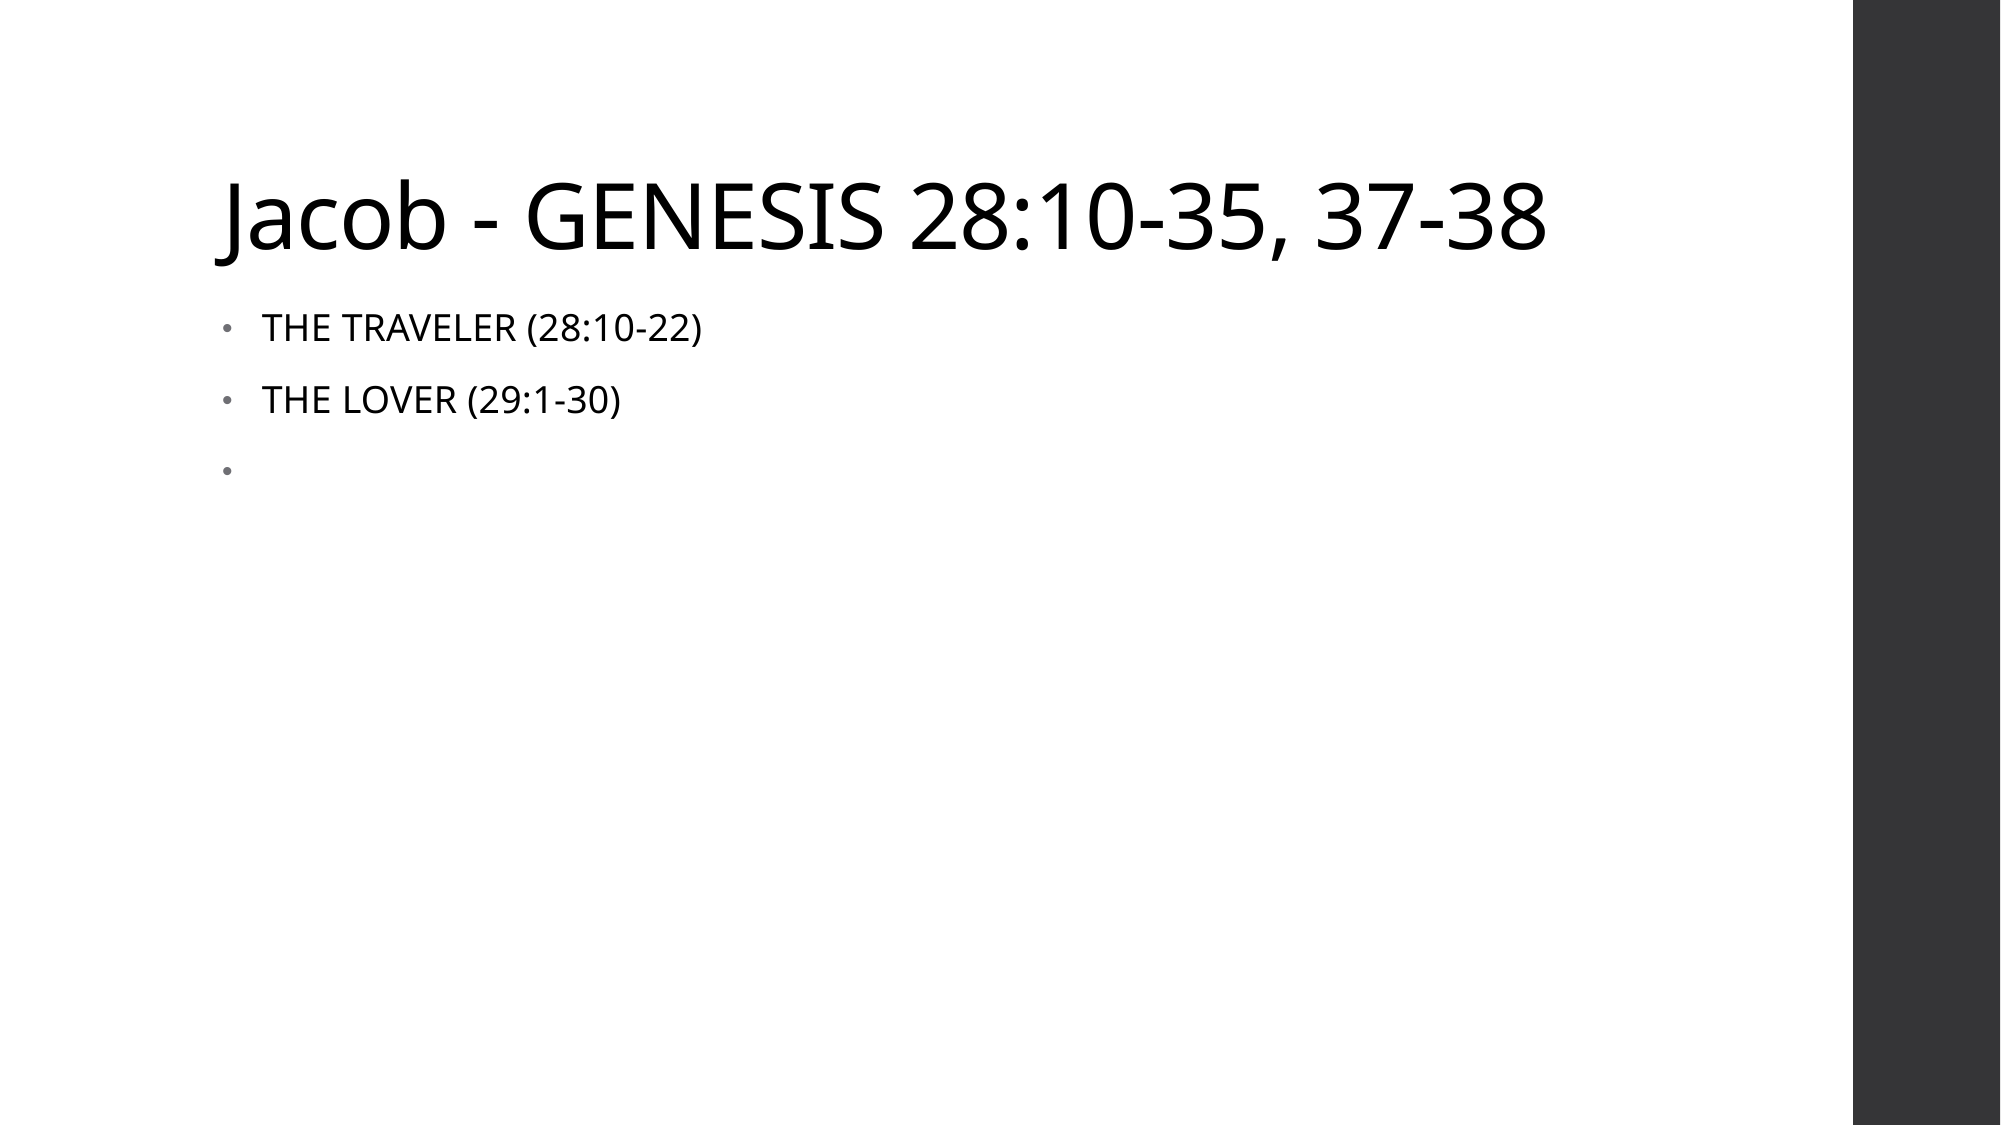

# Jacob - GENESIS 28:10-35, 37-38
 THE TRAVELER (28:10-22)
 THE LOVER (29:1-30)